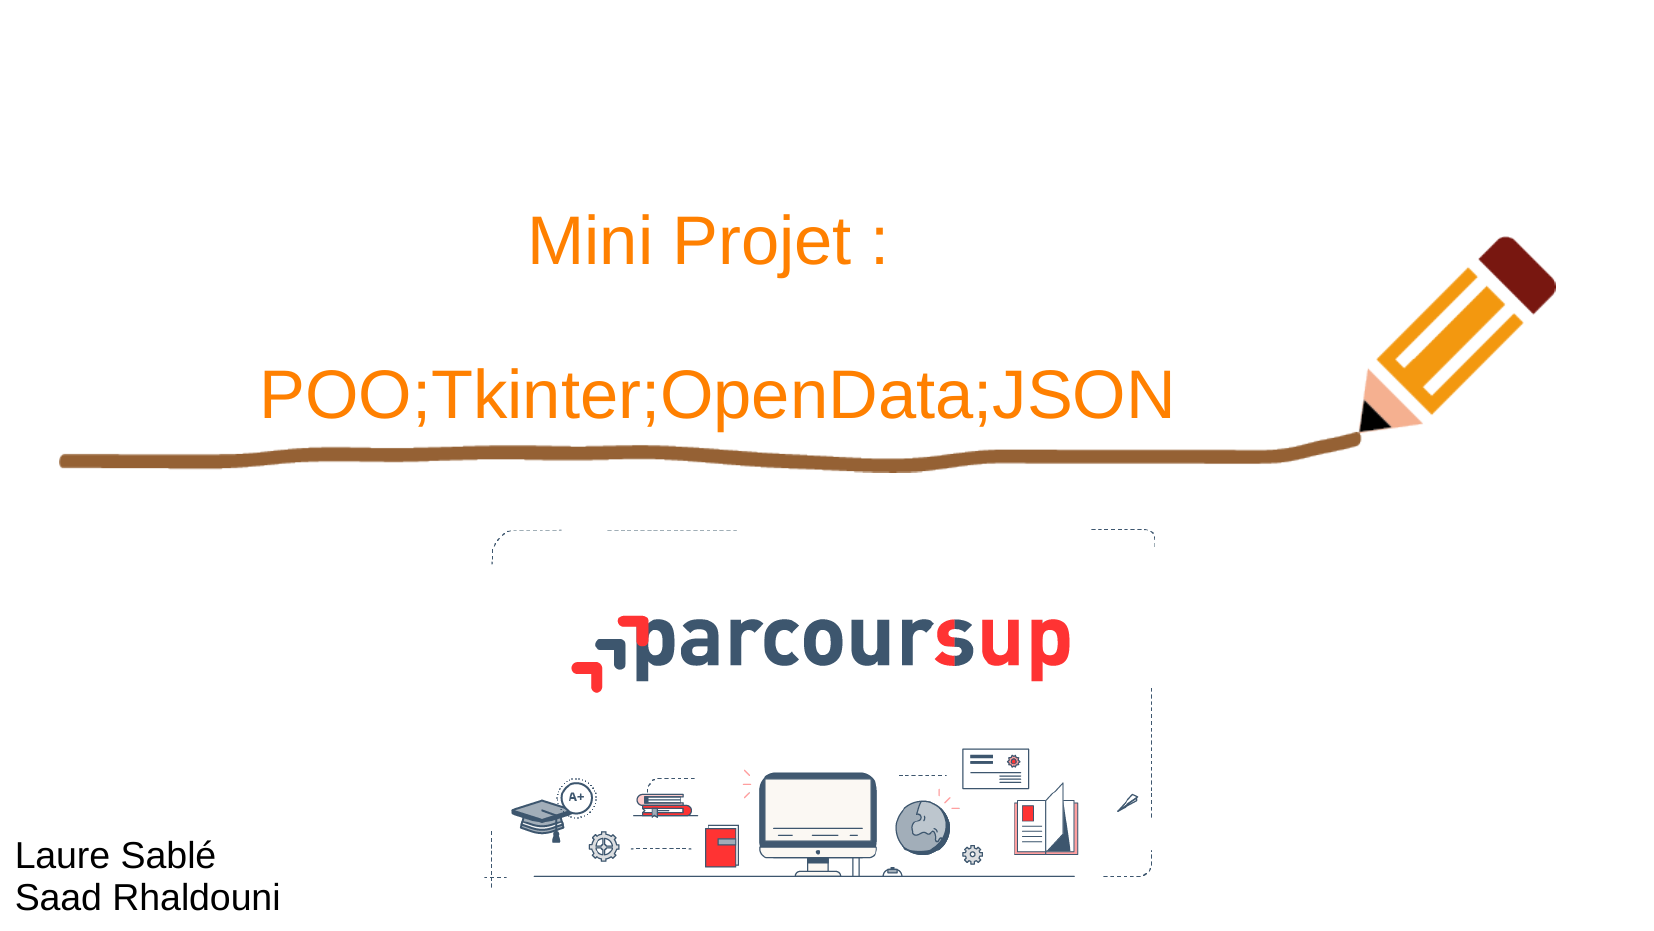

# Mini Projet : POO;Tkinter;OpenData;JSON
Laure Sablé
Saad Rhaldouni